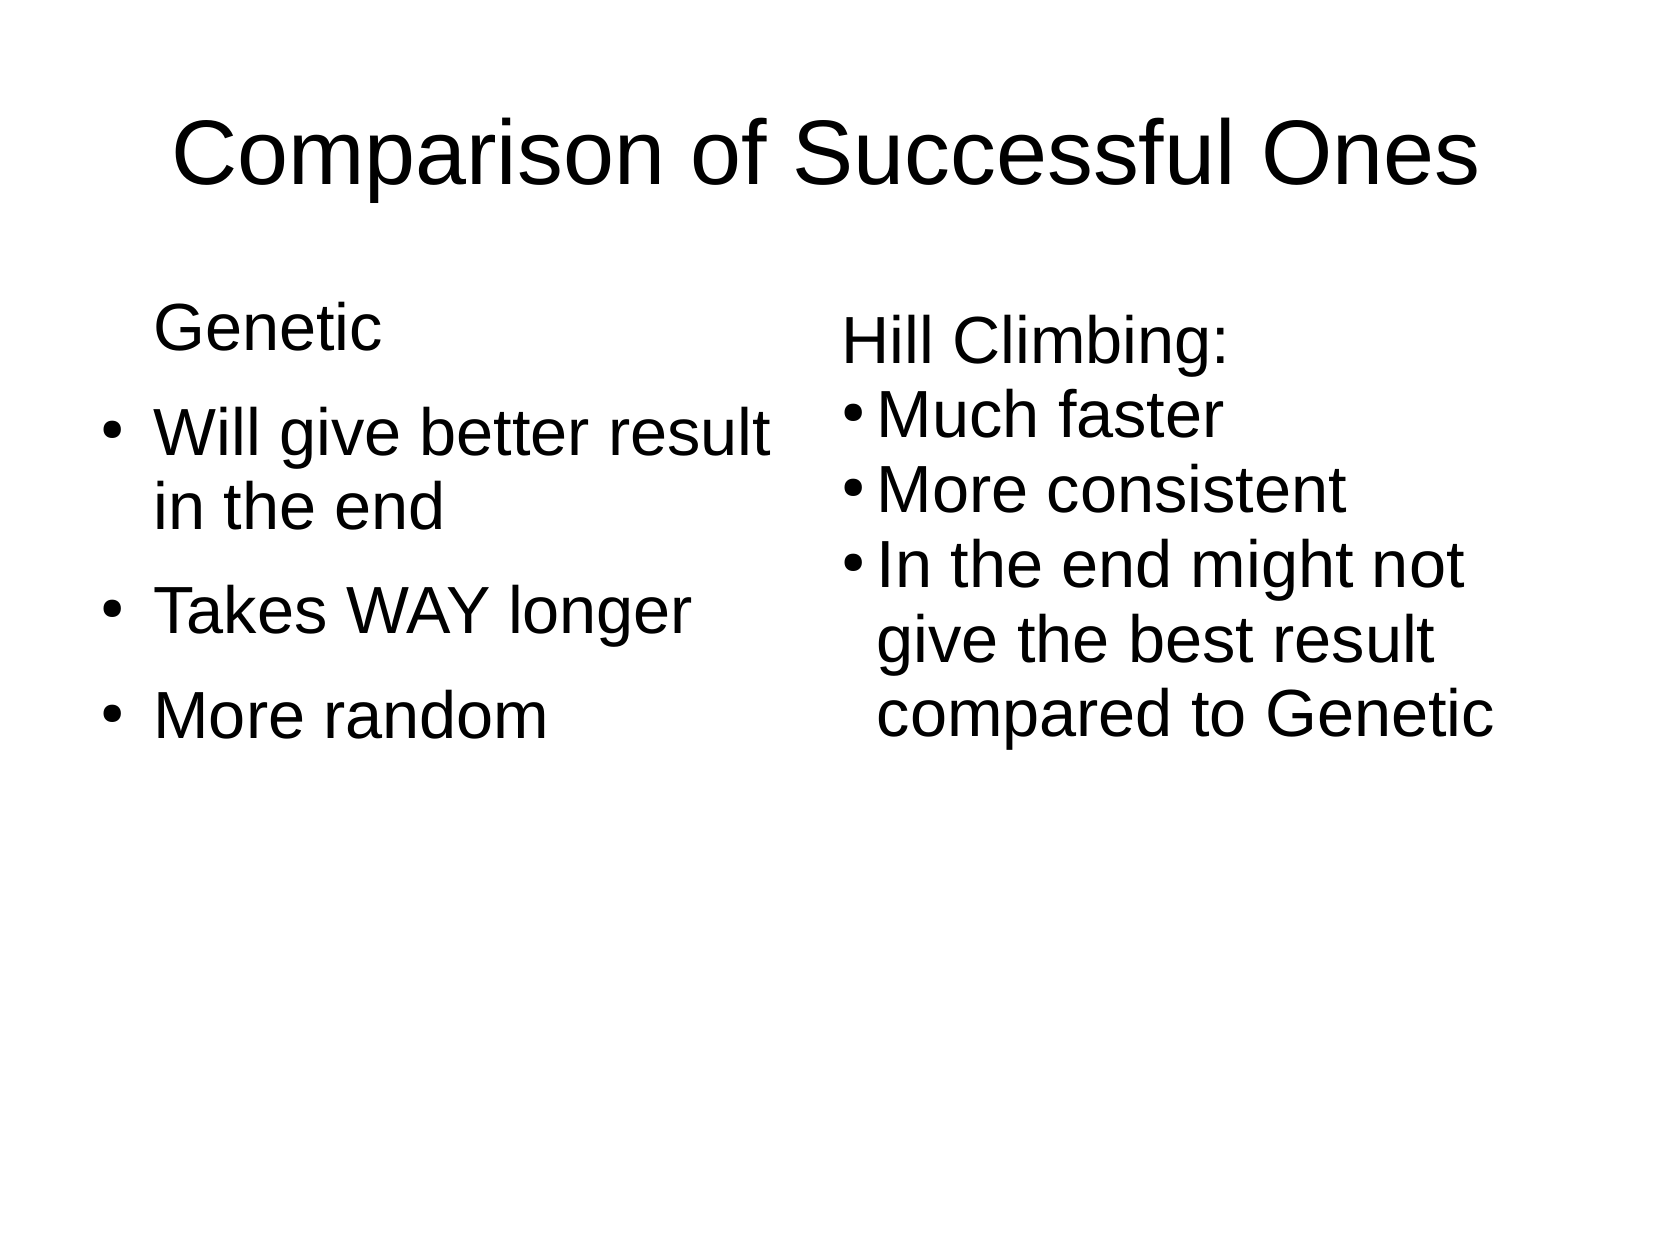

# Comparison of Successful Ones
Genetic
Will give better result in the end
Takes WAY longer
More random
Hill Climbing:
Much faster
More consistent
In the end might not give the best result compared to Genetic